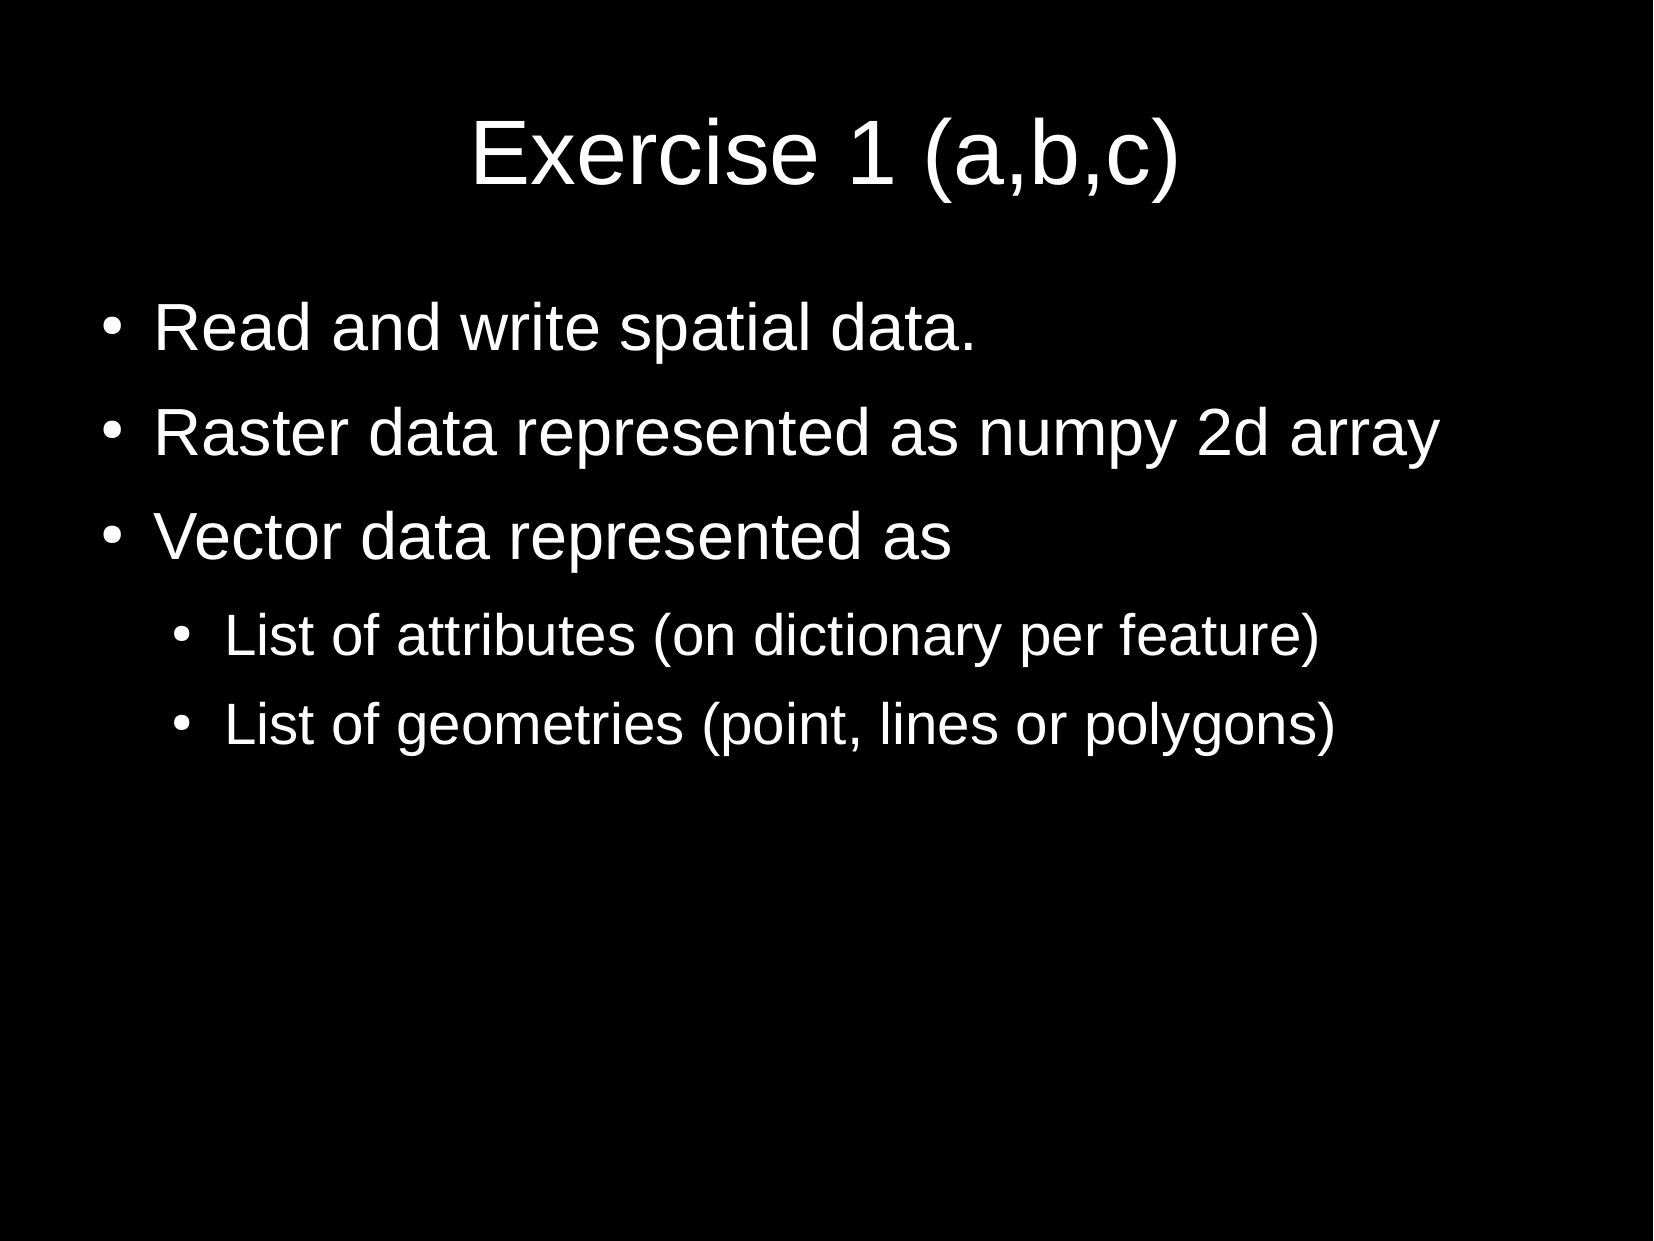

# Exercise 1 (a,b,c)
Read and write spatial data.
Raster data represented as numpy 2d array
Vector data represented as
List of attributes (on dictionary per feature)
List of geometries (point, lines or polygons)